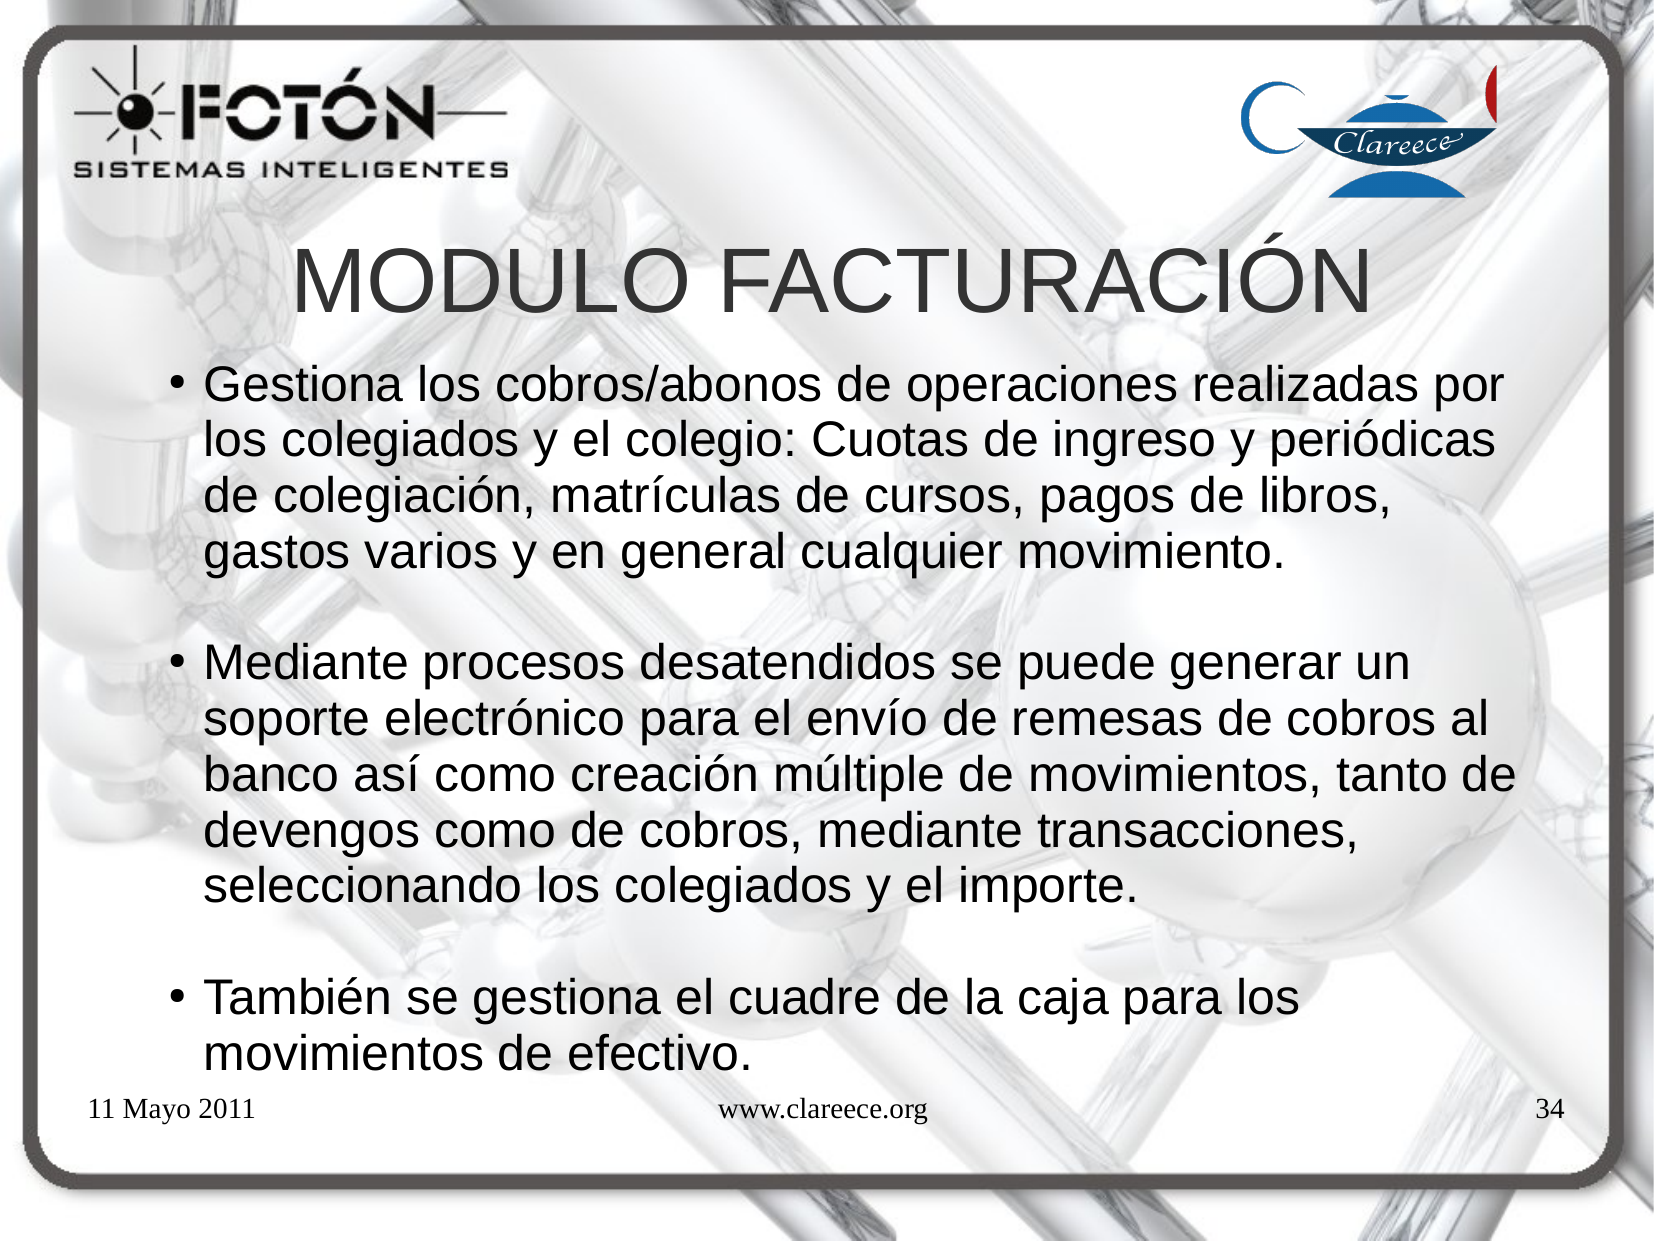

# MODULO FACTURACIÓN
Gestiona los cobros/abonos de operaciones realizadas por los colegiados y el colegio: Cuotas de ingreso y periódicas de colegiación, matrículas de cursos, pagos de libros, gastos varios y en general cualquier movimiento.
Mediante procesos desatendidos se puede generar un soporte electrónico para el envío de remesas de cobros al banco así como creación múltiple de movimientos, tanto de devengos como de cobros, mediante transacciones, seleccionando los colegiados y el importe.
También se gestiona el cuadre de la caja para los movimientos de efectivo.
11 Mayo 2011
www.clareece.org
34